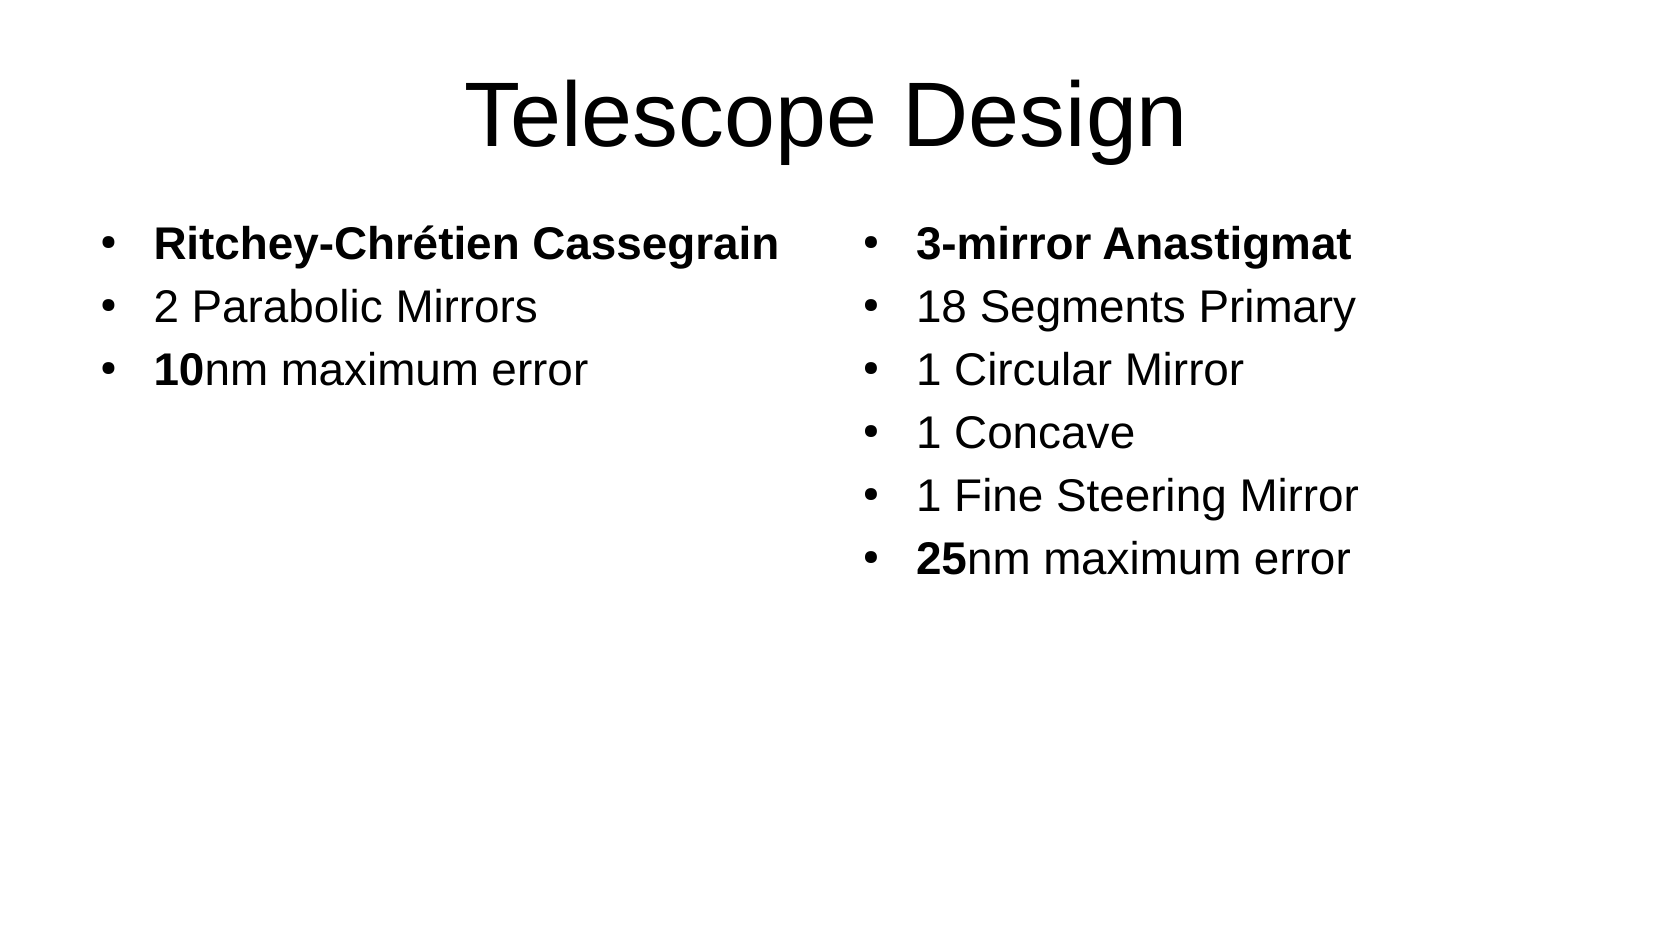

# Telescope Design
Ritchey-Chrétien Cassegrain
2 Parabolic Mirrors
10nm maximum error
3-mirror Anastigmat
18 Segments Primary
1 Circular Mirror
1 Concave
1 Fine Steering Mirror
25nm maximum error